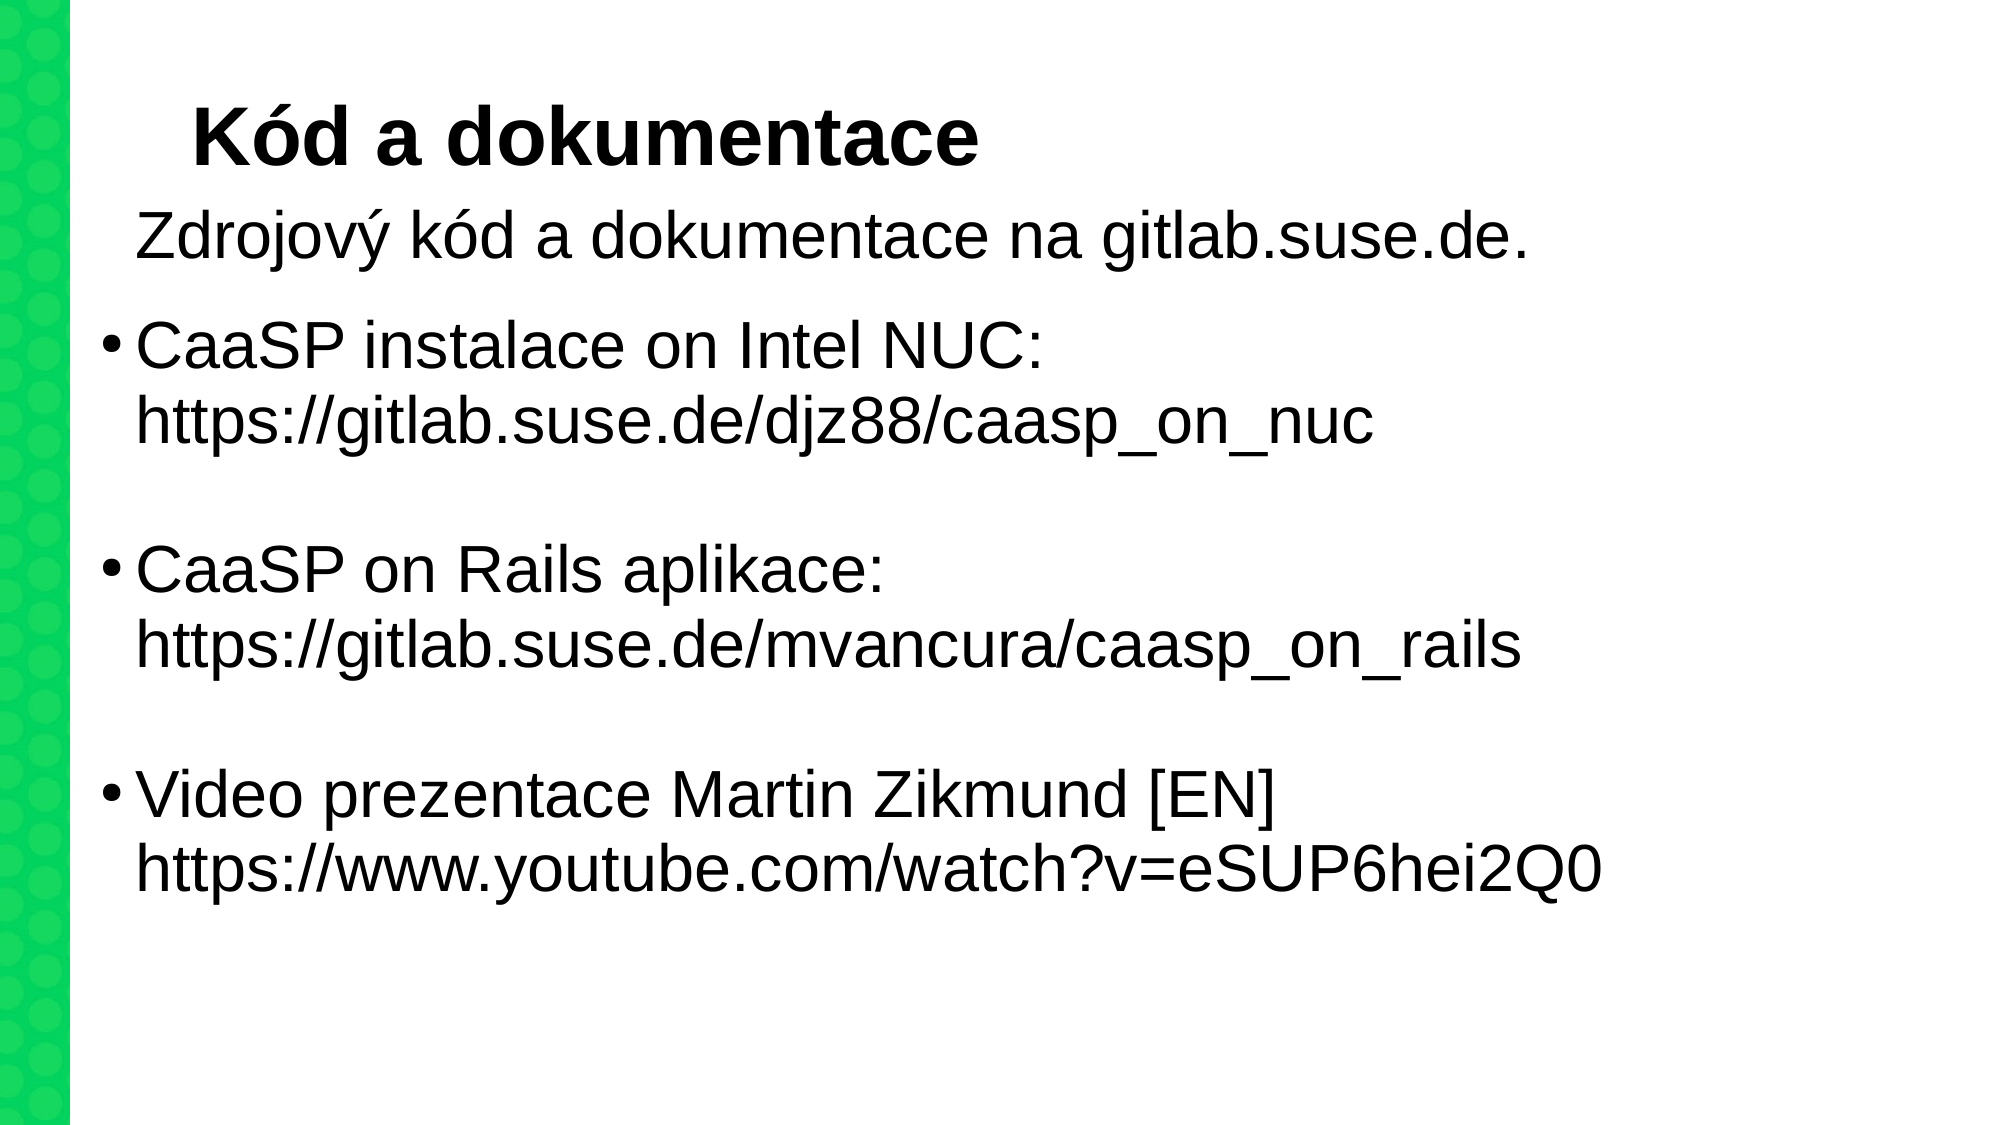

# Kód a dokumentace
Zdrojový kód a dokumentace na gitlab.suse.de.
CaaSP instalace on Intel NUC:
https://gitlab.suse.de/djz88/caasp_on_nuc
CaaSP on Rails aplikace:
https://gitlab.suse.de/mvancura/caasp_on_rails
Video prezentace Martin Zikmund [EN]
https://www.youtube.com/watch?v=eSUP6hei2Q0